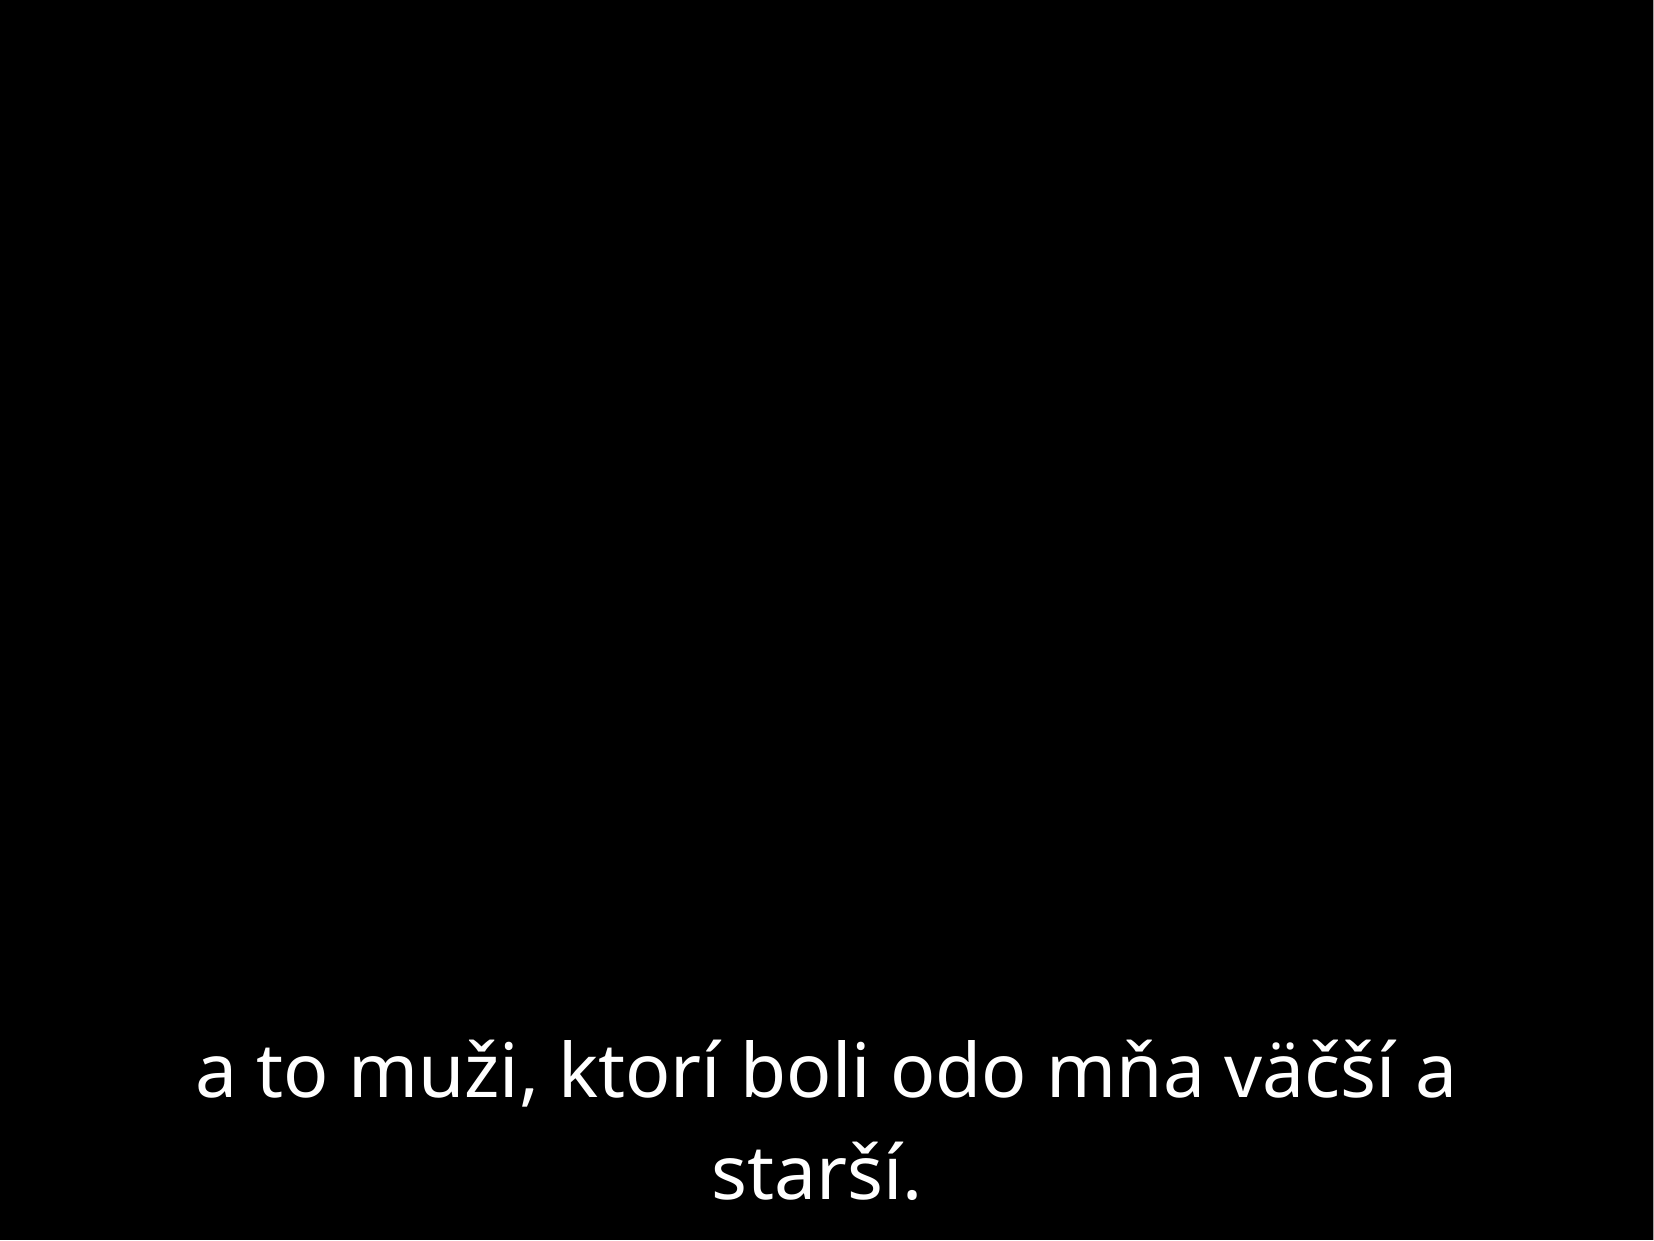

# a to muži, ktorí boli odo mňa väčší a starší.